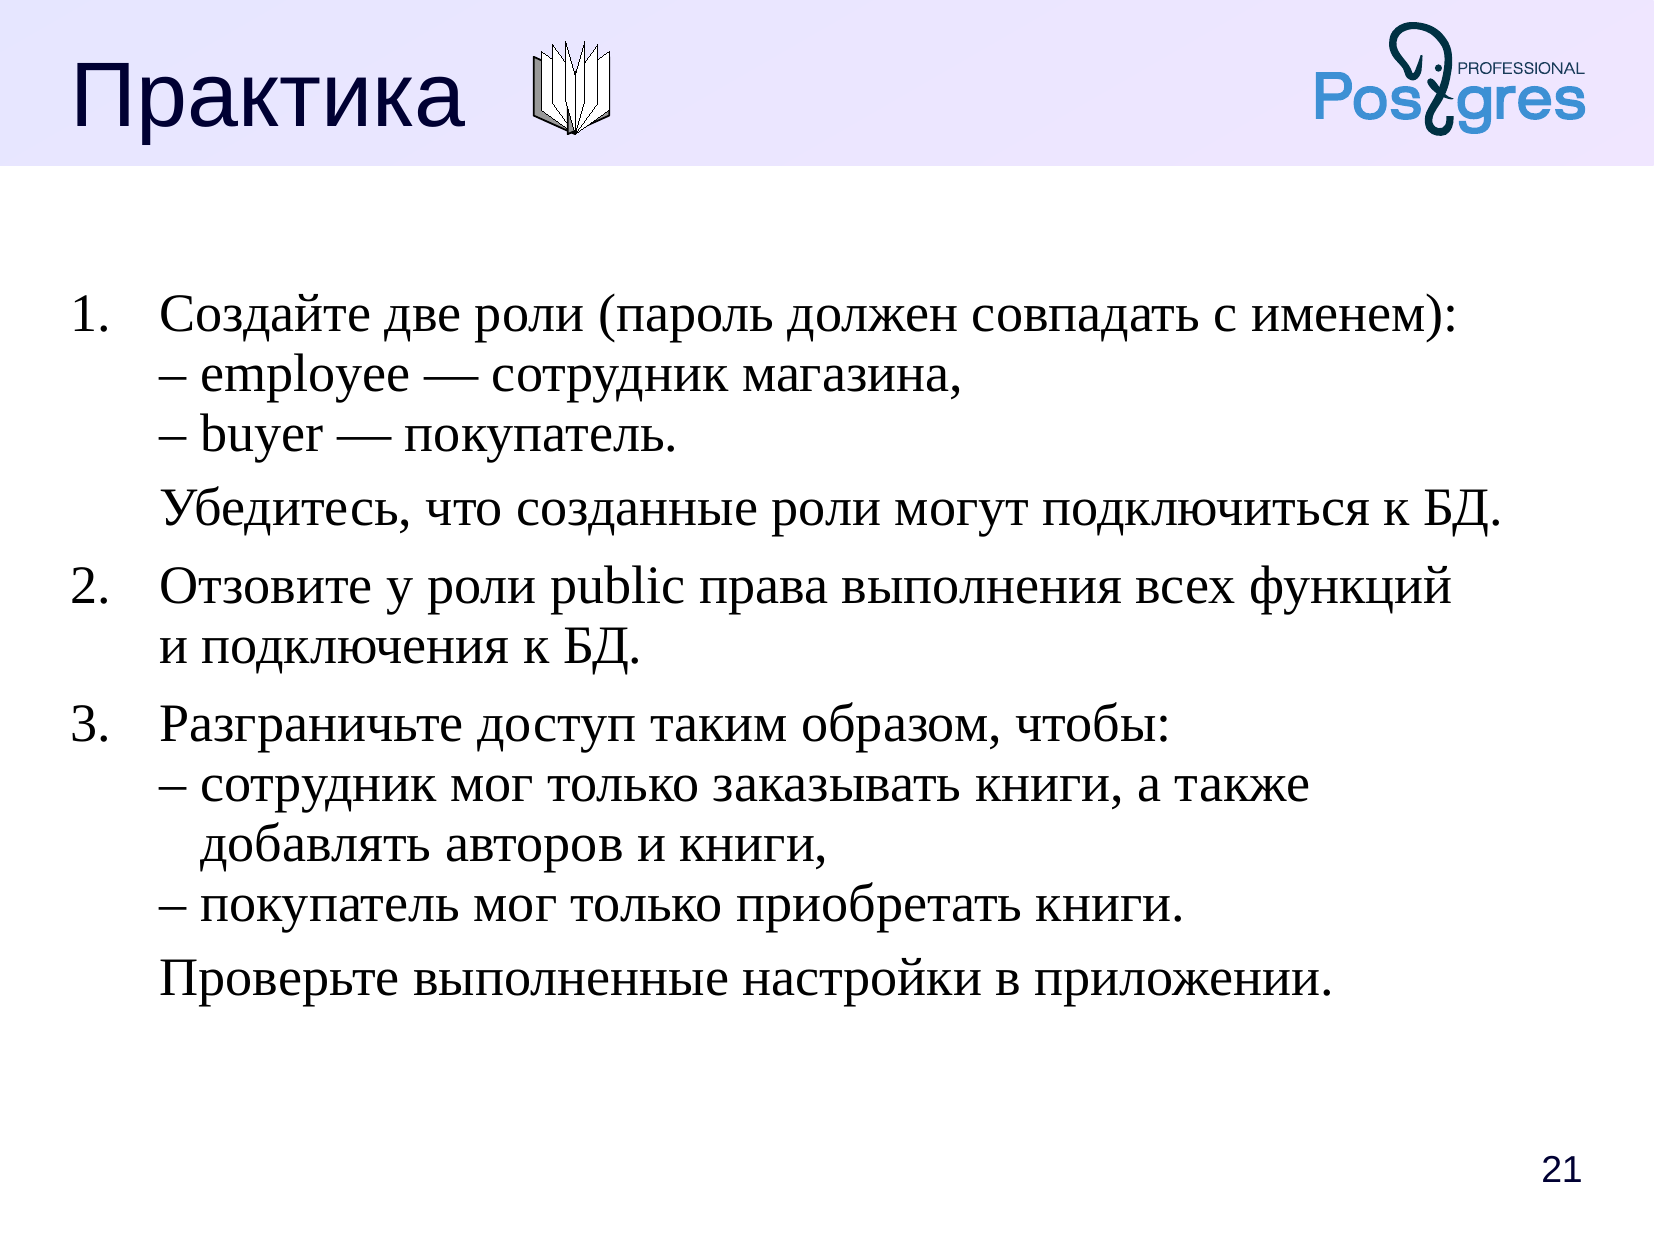

# Практика
Создайте две роли (пароль должен совпадать с именем):
– employee — сотрудник магазина,
– buyer — покупатель.
Убедитесь, что созданные роли могут подключиться к БД.
Отзовите у роли public права выполнения всех функций
и подключения к БД.
Разграничьте доступ таким образом, чтобы:
– сотрудник мог только заказывать книги, а также
– добавлять авторов и книги,
– покупатель мог только приобретать книги.
Проверьте выполненные настройки в приложении.